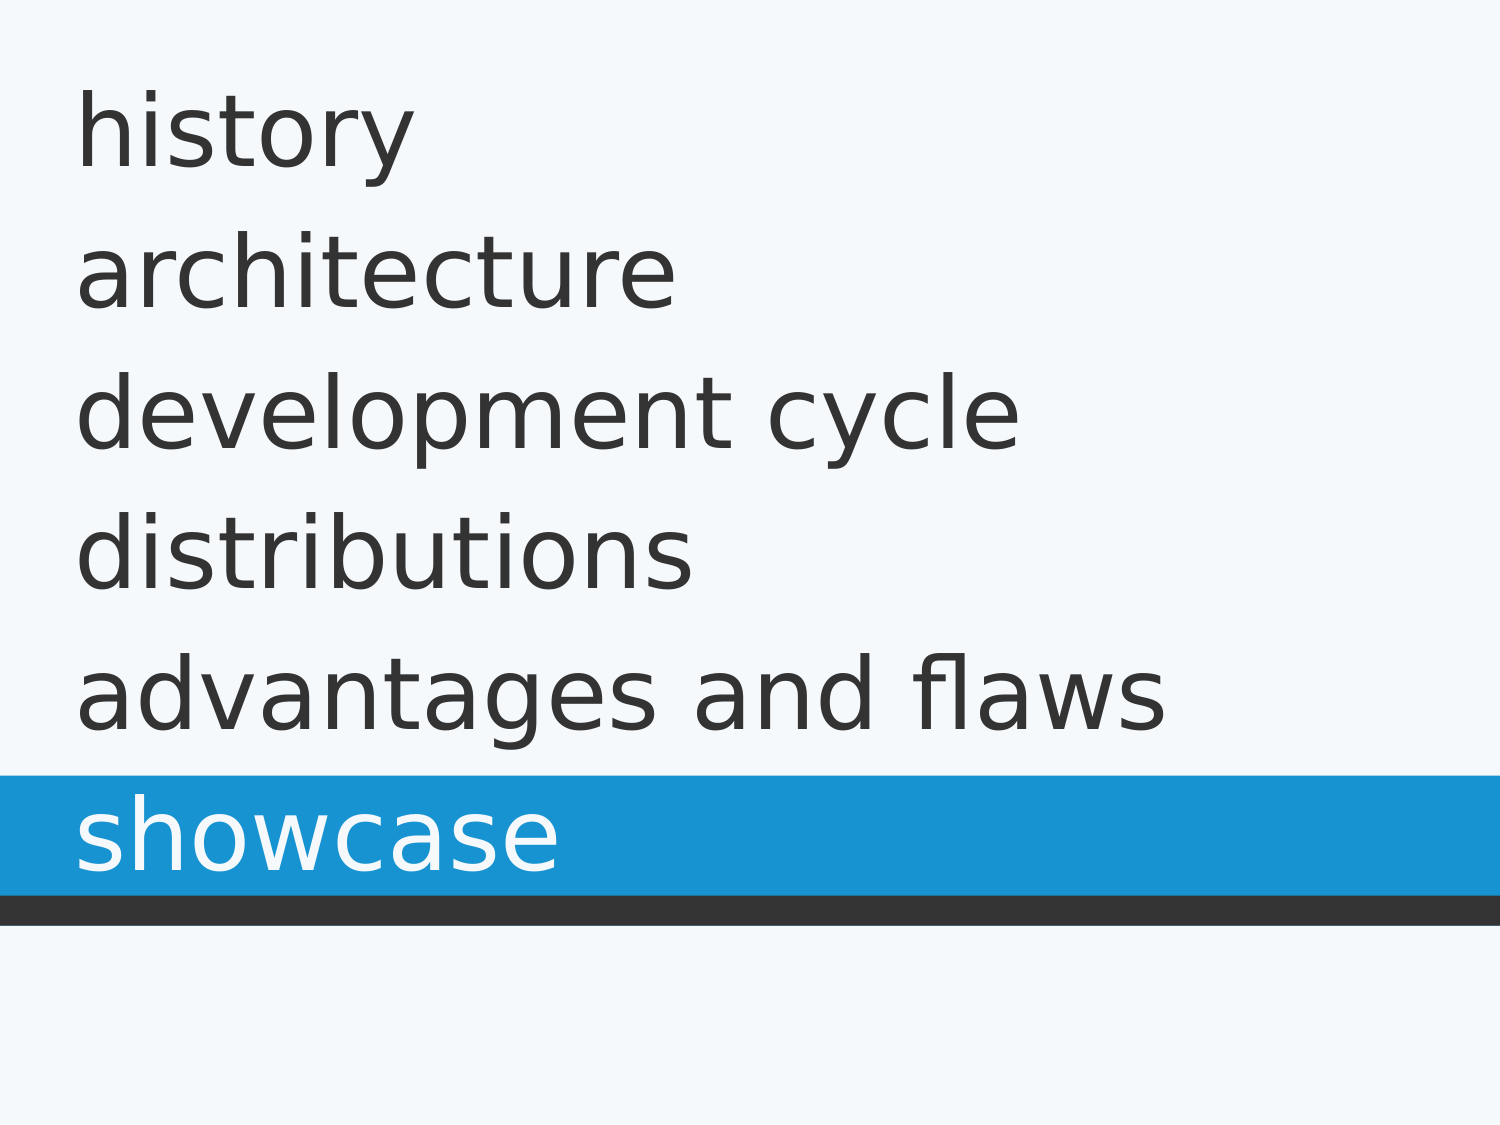

# history
architecture
development cycle
distributions
advantages and flaws
showcase